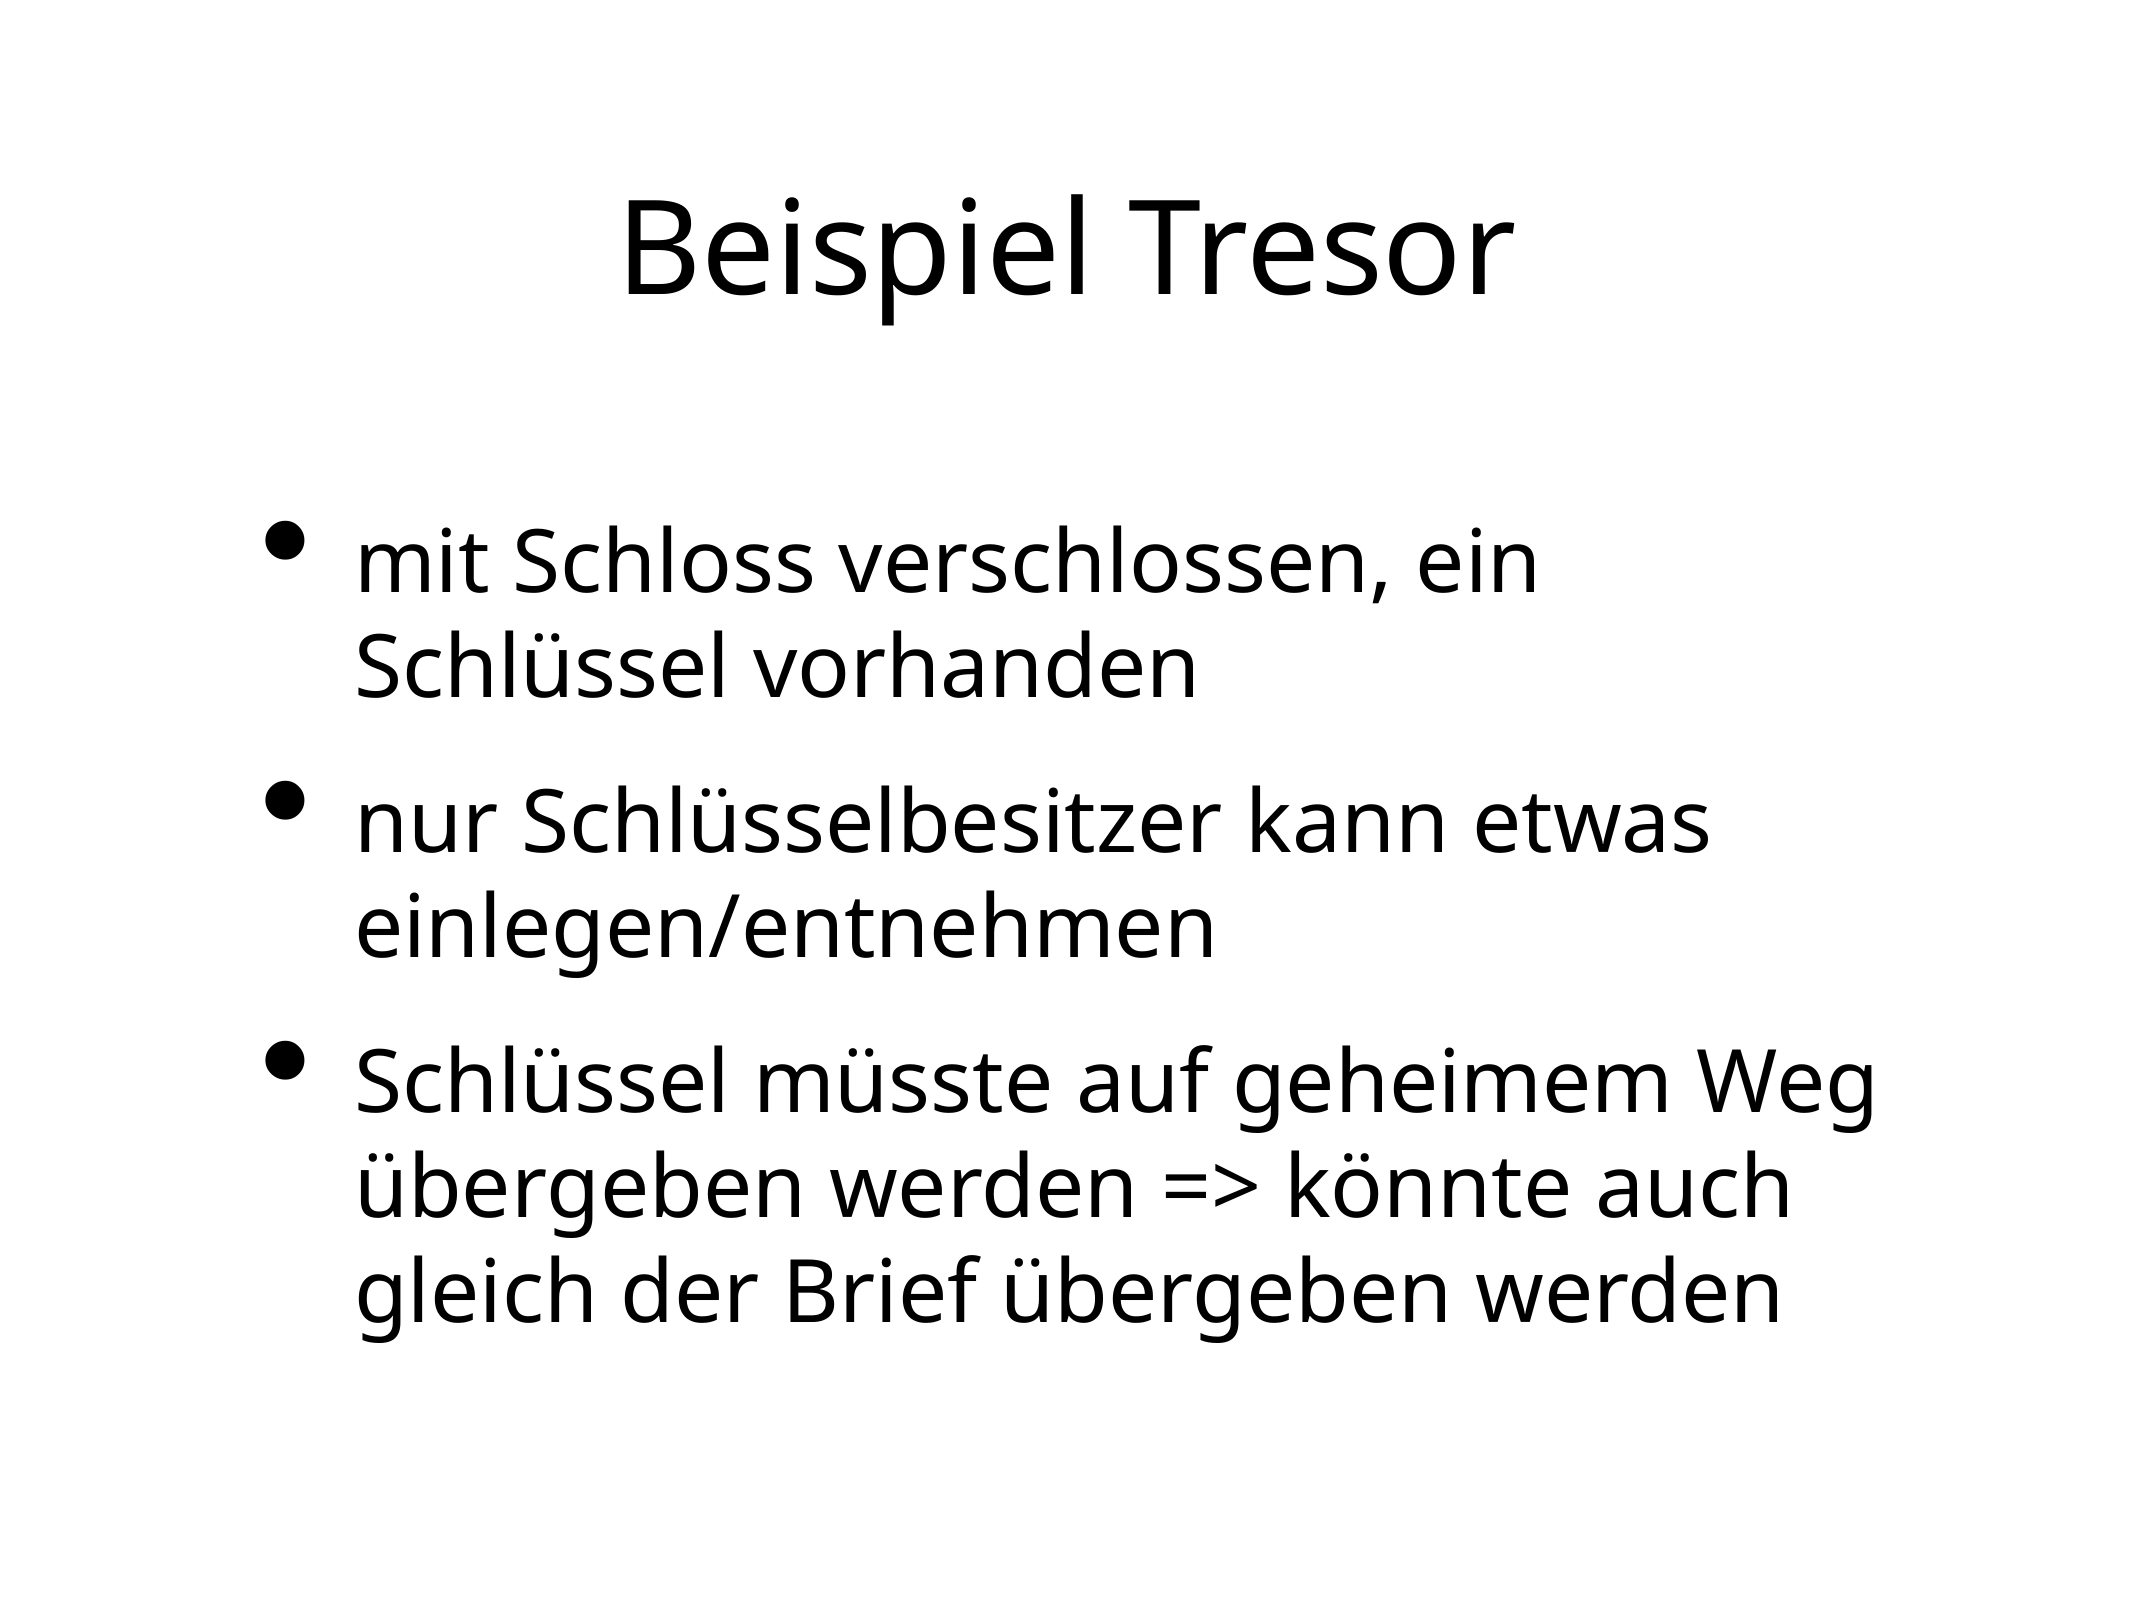

# Beispiel Tresor
mit Schloss verschlossen, ein Schlüssel vorhanden
nur Schlüsselbesitzer kann etwas einlegen/entnehmen
Schlüssel müsste auf geheimem Weg übergeben werden => könnte auch gleich der Brief übergeben werden